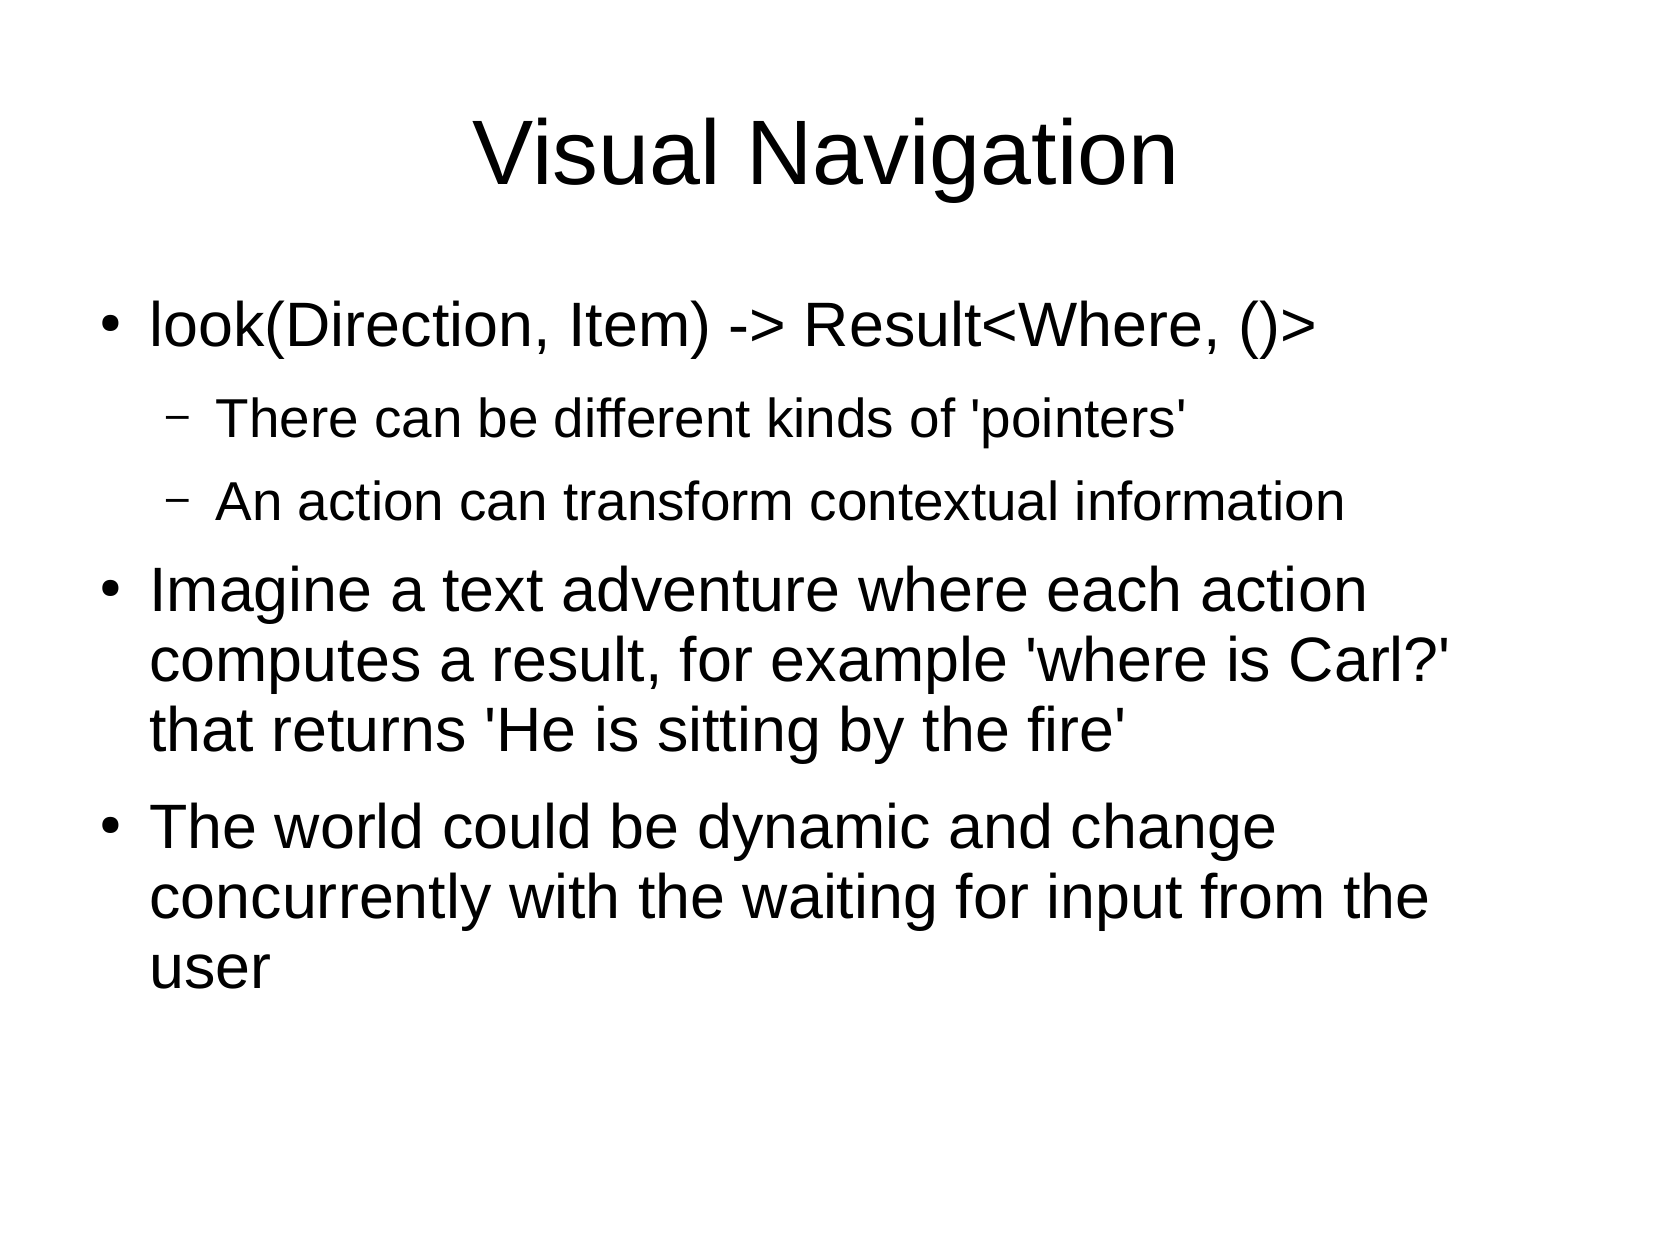

# Visual Navigation
look(Direction, Item) -> Result<Where, ()>
There can be different kinds of 'pointers'
An action can transform contextual information
Imagine a text adventure where each action computes a result, for example 'where is Carl?' that returns 'He is sitting by the fire'
The world could be dynamic and change concurrently with the waiting for input from the user